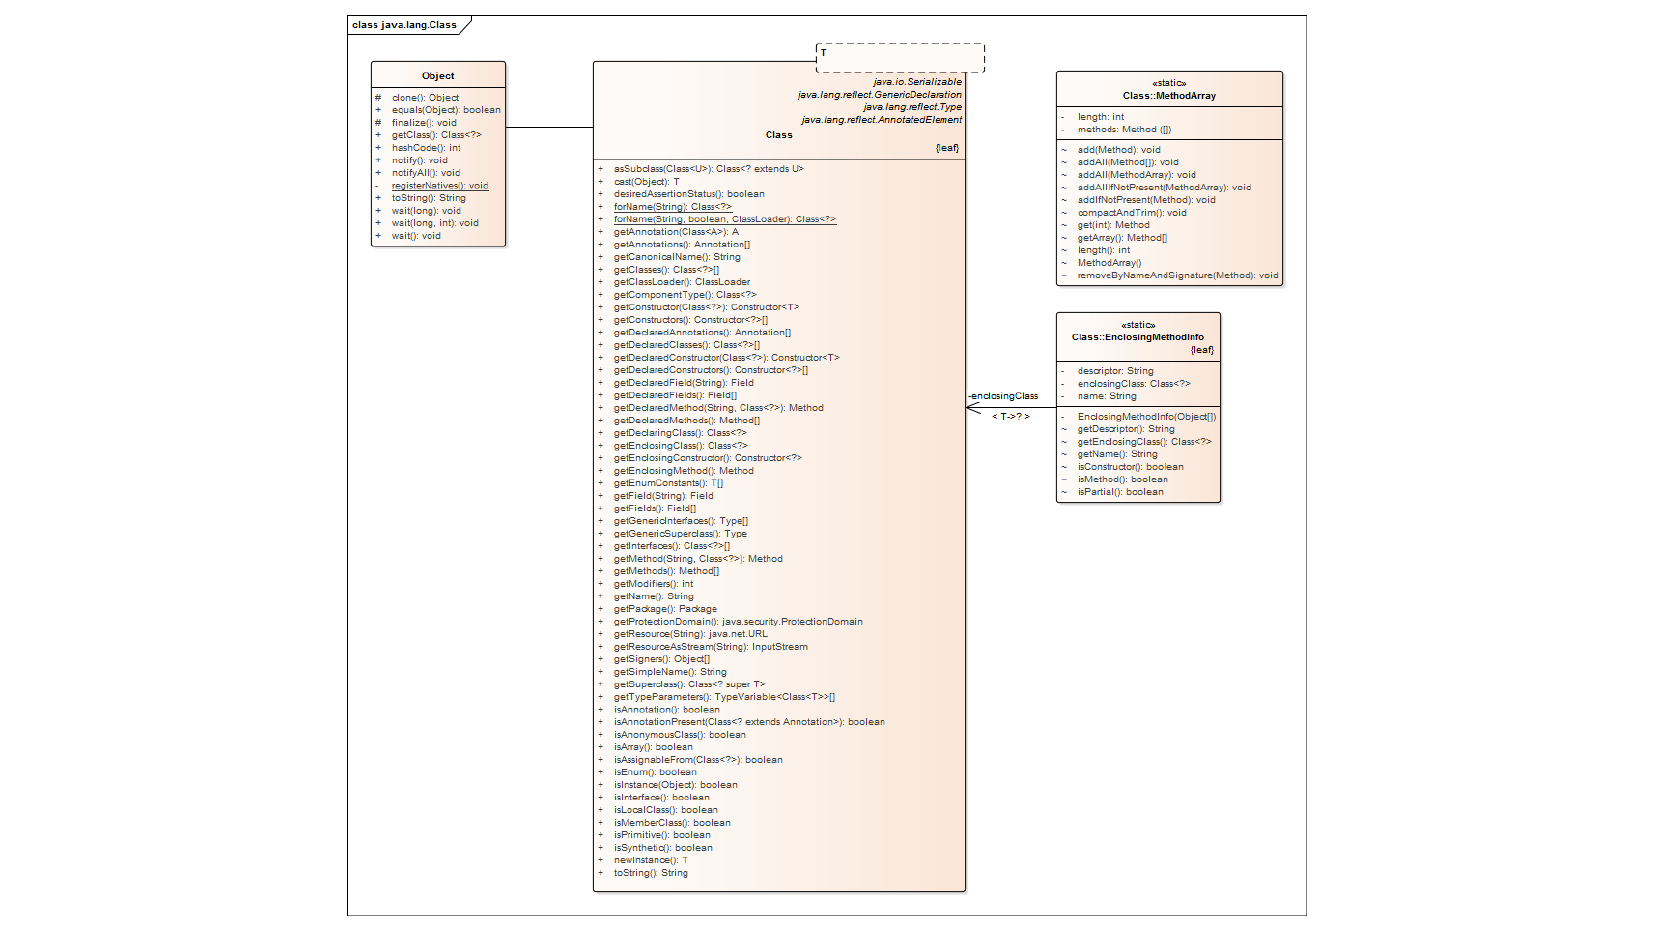

Advanced Design and Programming
© 2021 Dirk Riehle - Some Rights Reserved
22